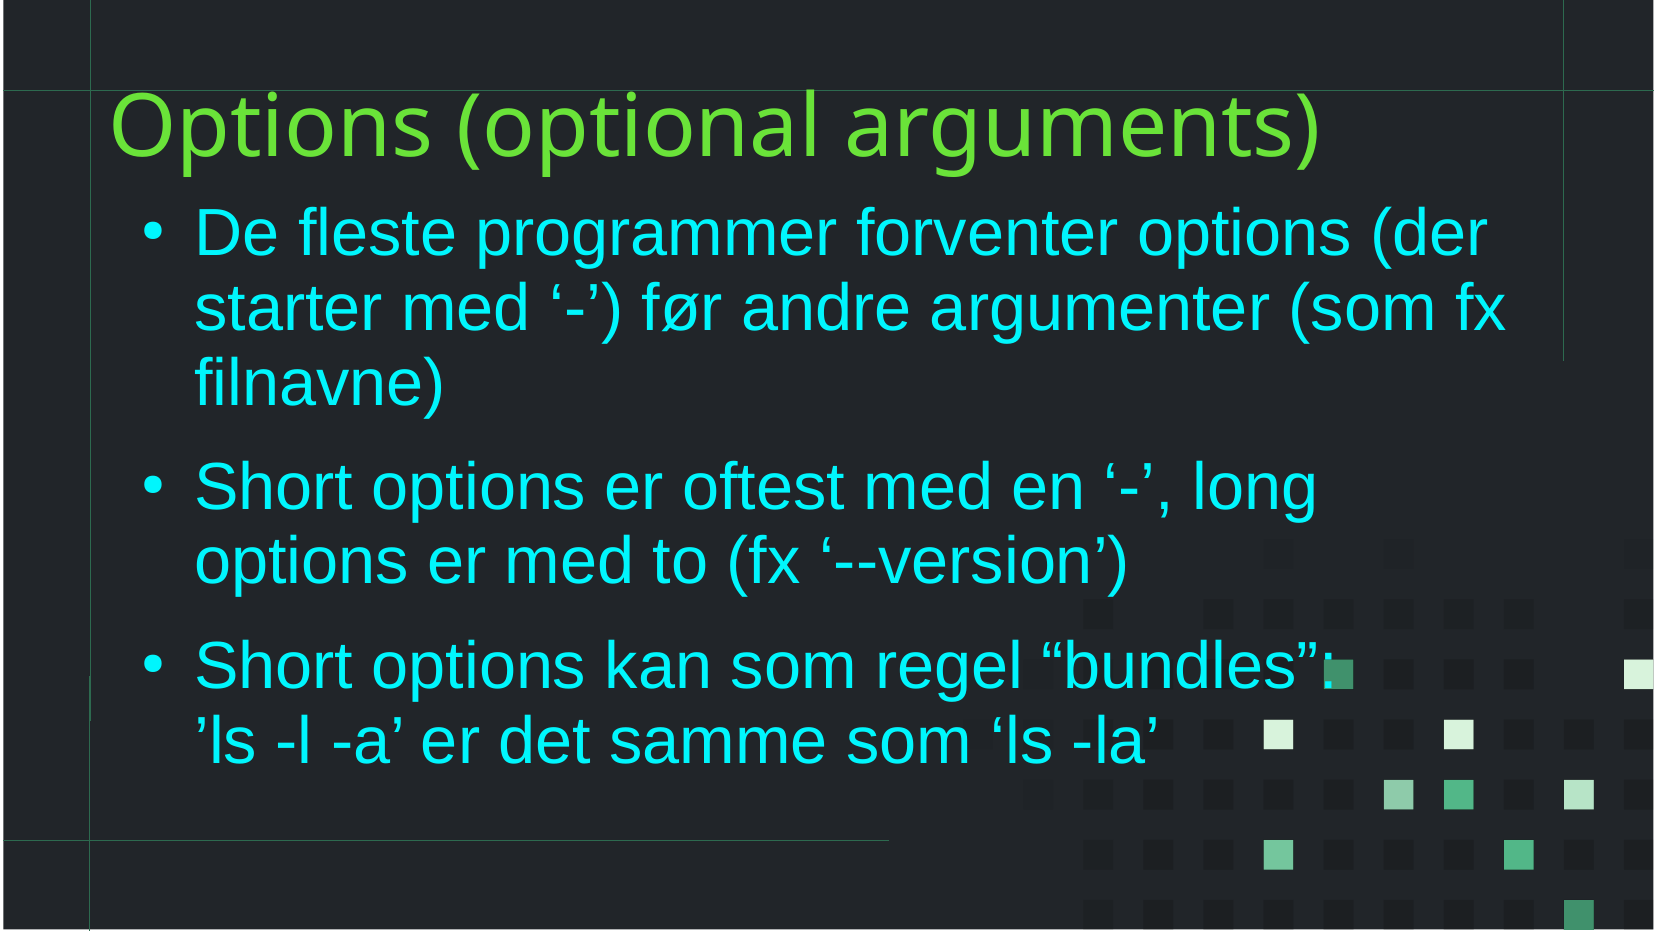

# Options (optional arguments)
De fleste programmer forventer options (der starter med ‘-’) før andre argumenter (som fx filnavne)
Short options er oftest med en ‘-’, long options er med to (fx ‘--version’)
Short options kan som regel “bundles”:
’ls -l -a’ er det samme som ‘ls -la’